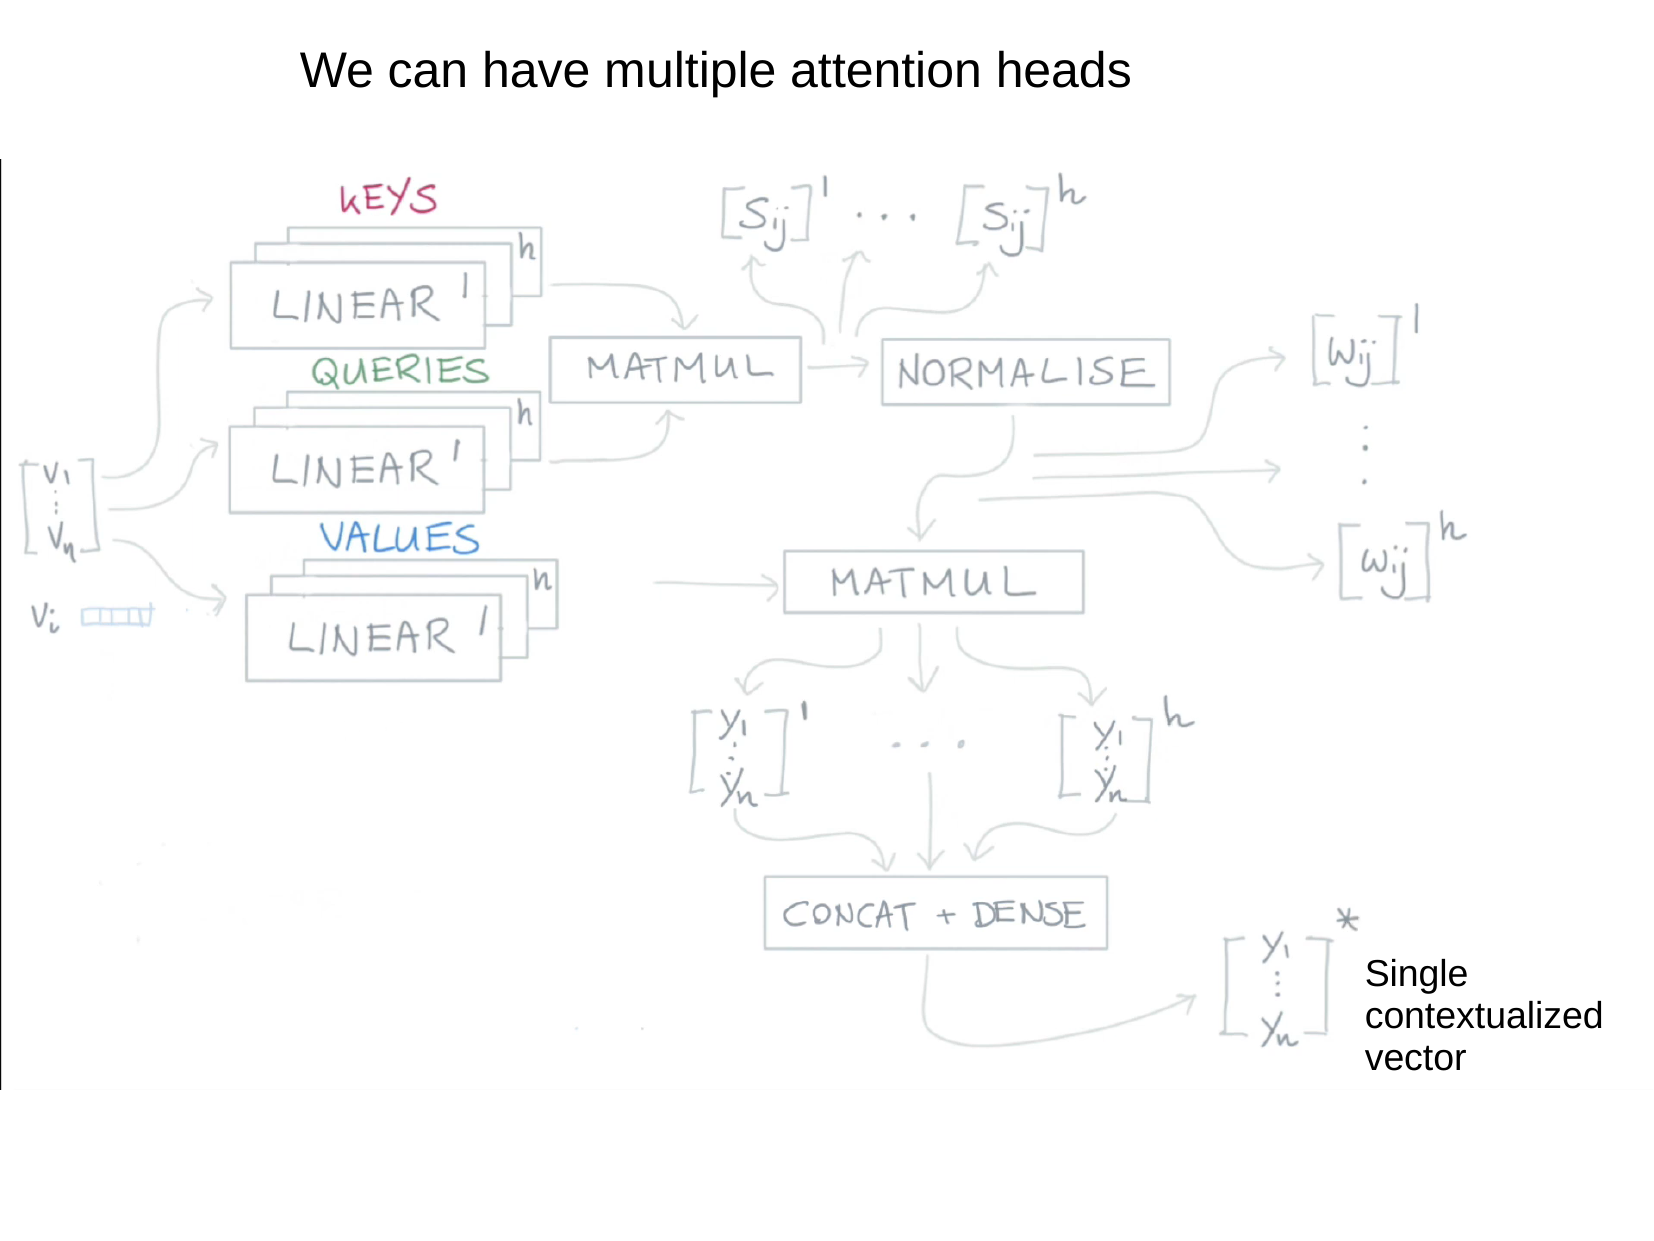

We can have multiple attention heads
Single contextualized vector